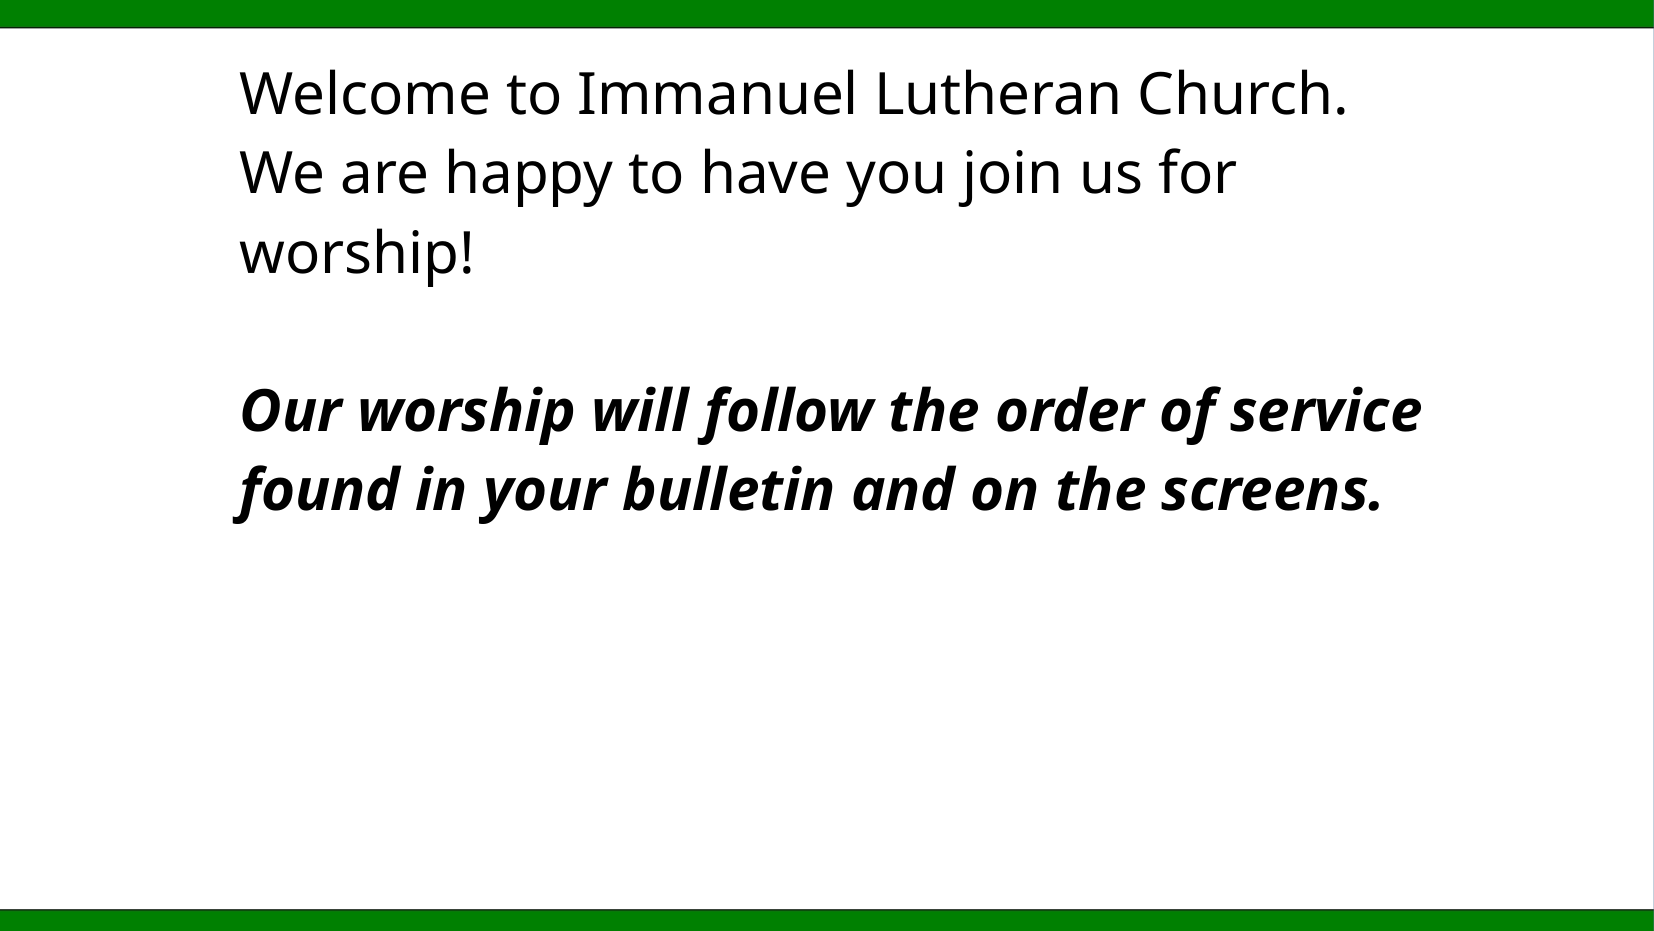

Welcome to Immanuel Lutheran Church.
We are happy to have you join us for worship!
Our worship will follow the order of service
found in your bulletin and on the screens.